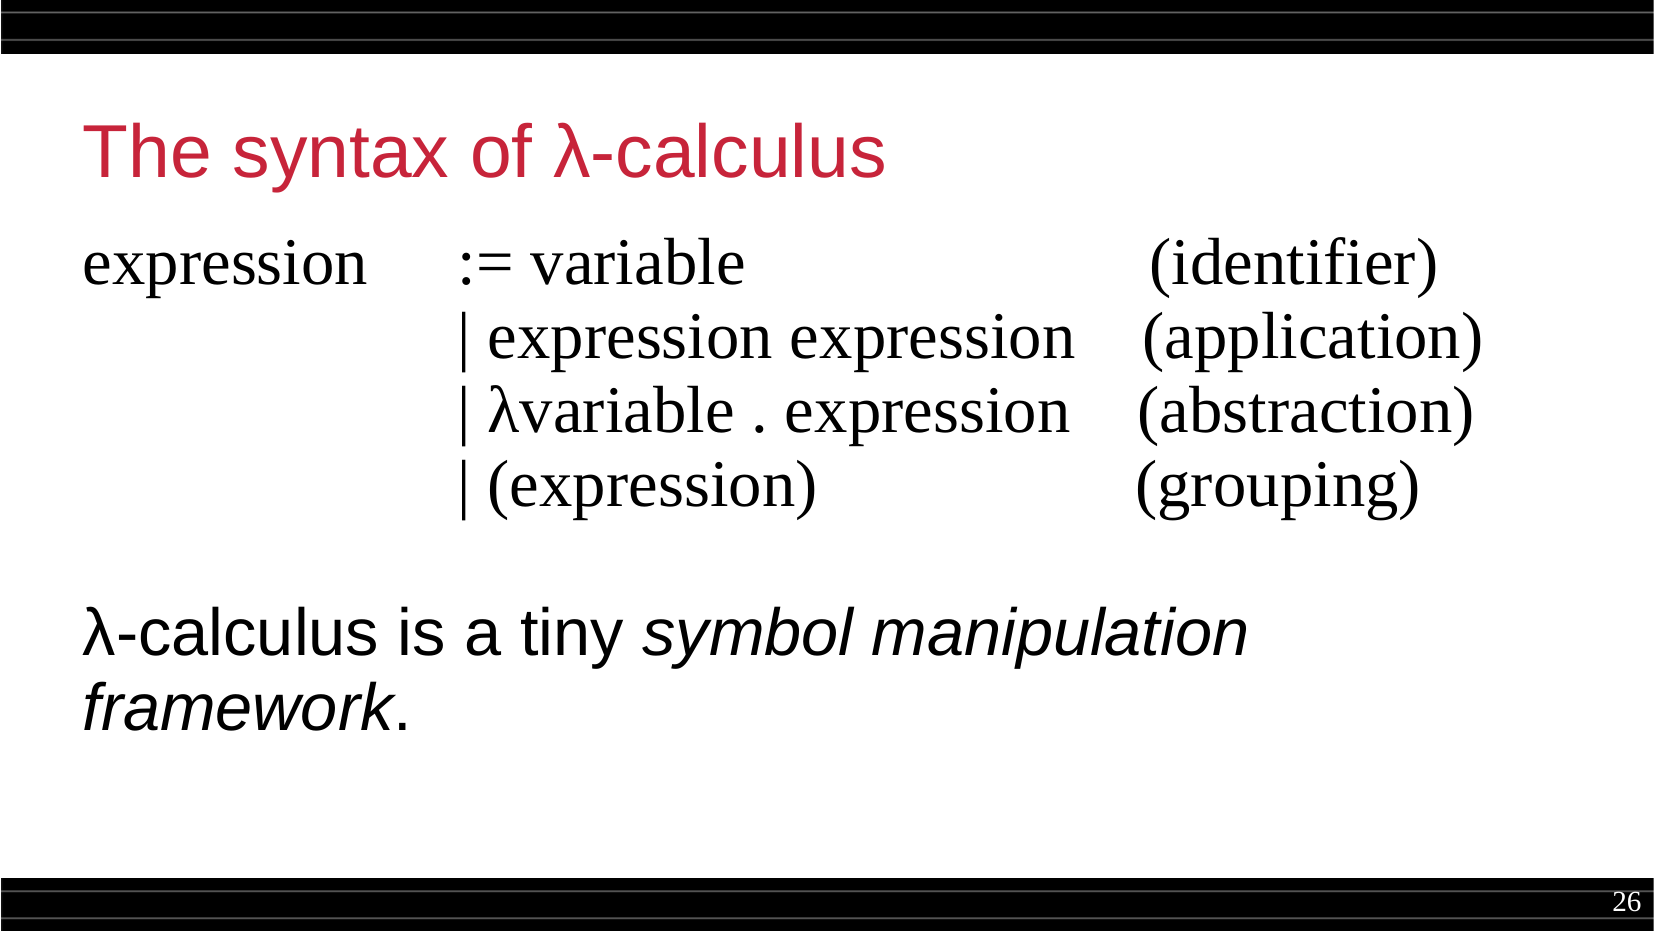

# The syntax of λ-calculus
expression 	:= variable 					 (identifier)
					| expression expression (application)
					| λvariable . expression (abstraction)
 	| (expression) (grouping)
λ-calculus is a tiny symbol manipulation framework.